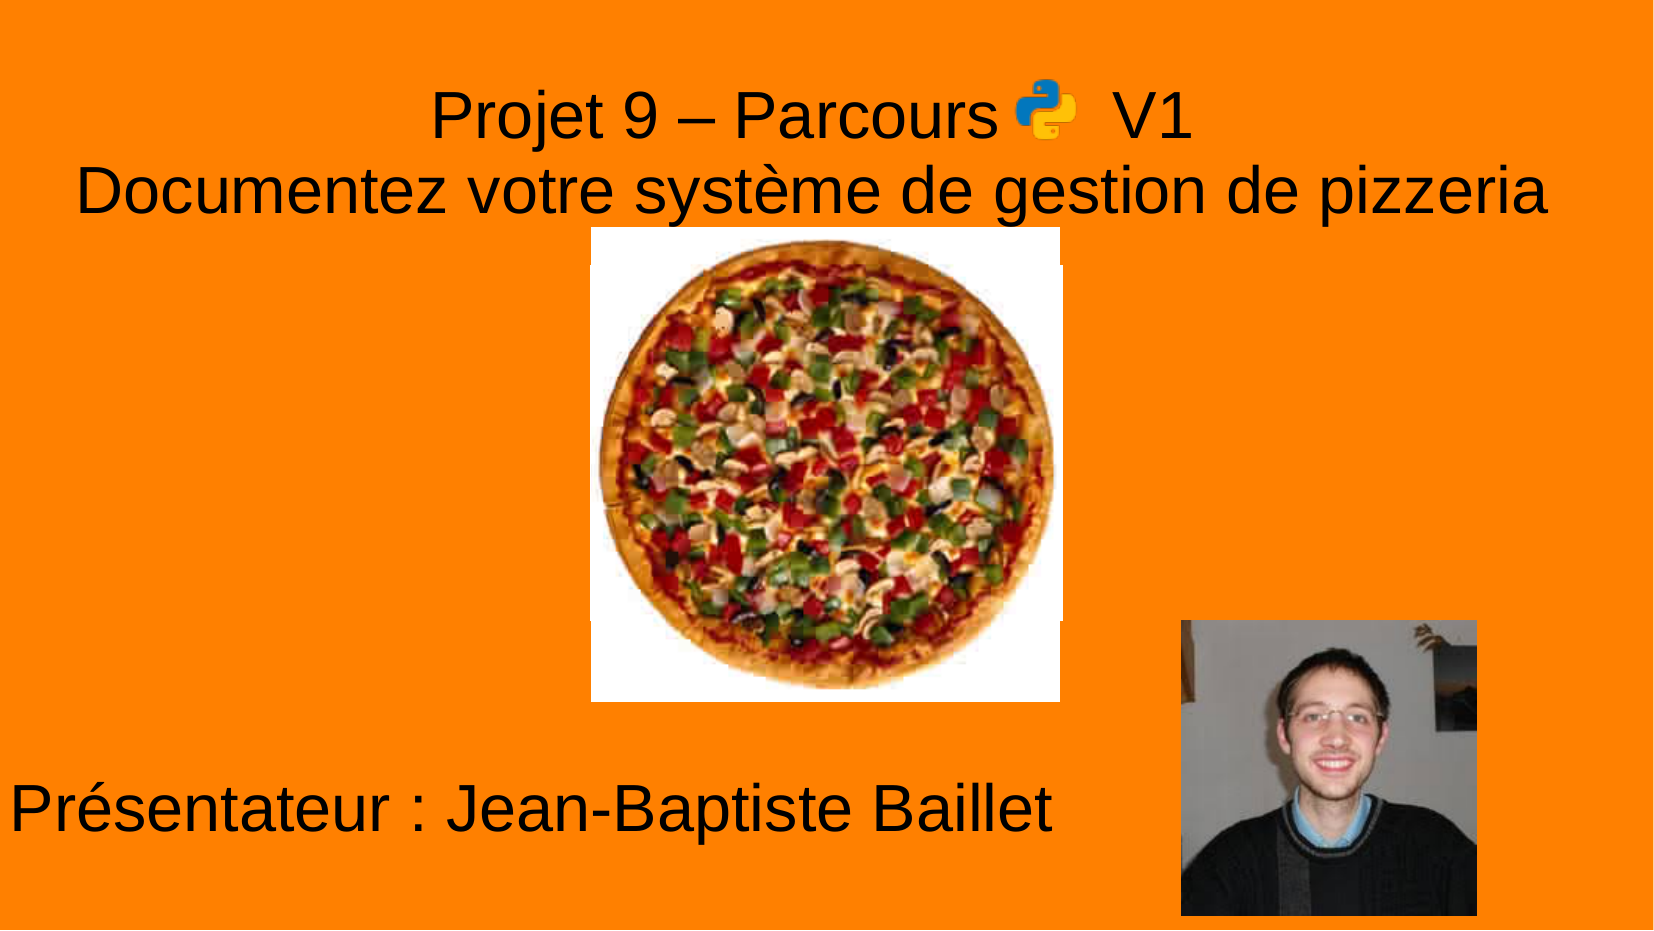

# Projet 9 – Parcours	 V1 Documentez votre système de gestion de pizzeria
Présentateur : Jean-Baptiste Baillet